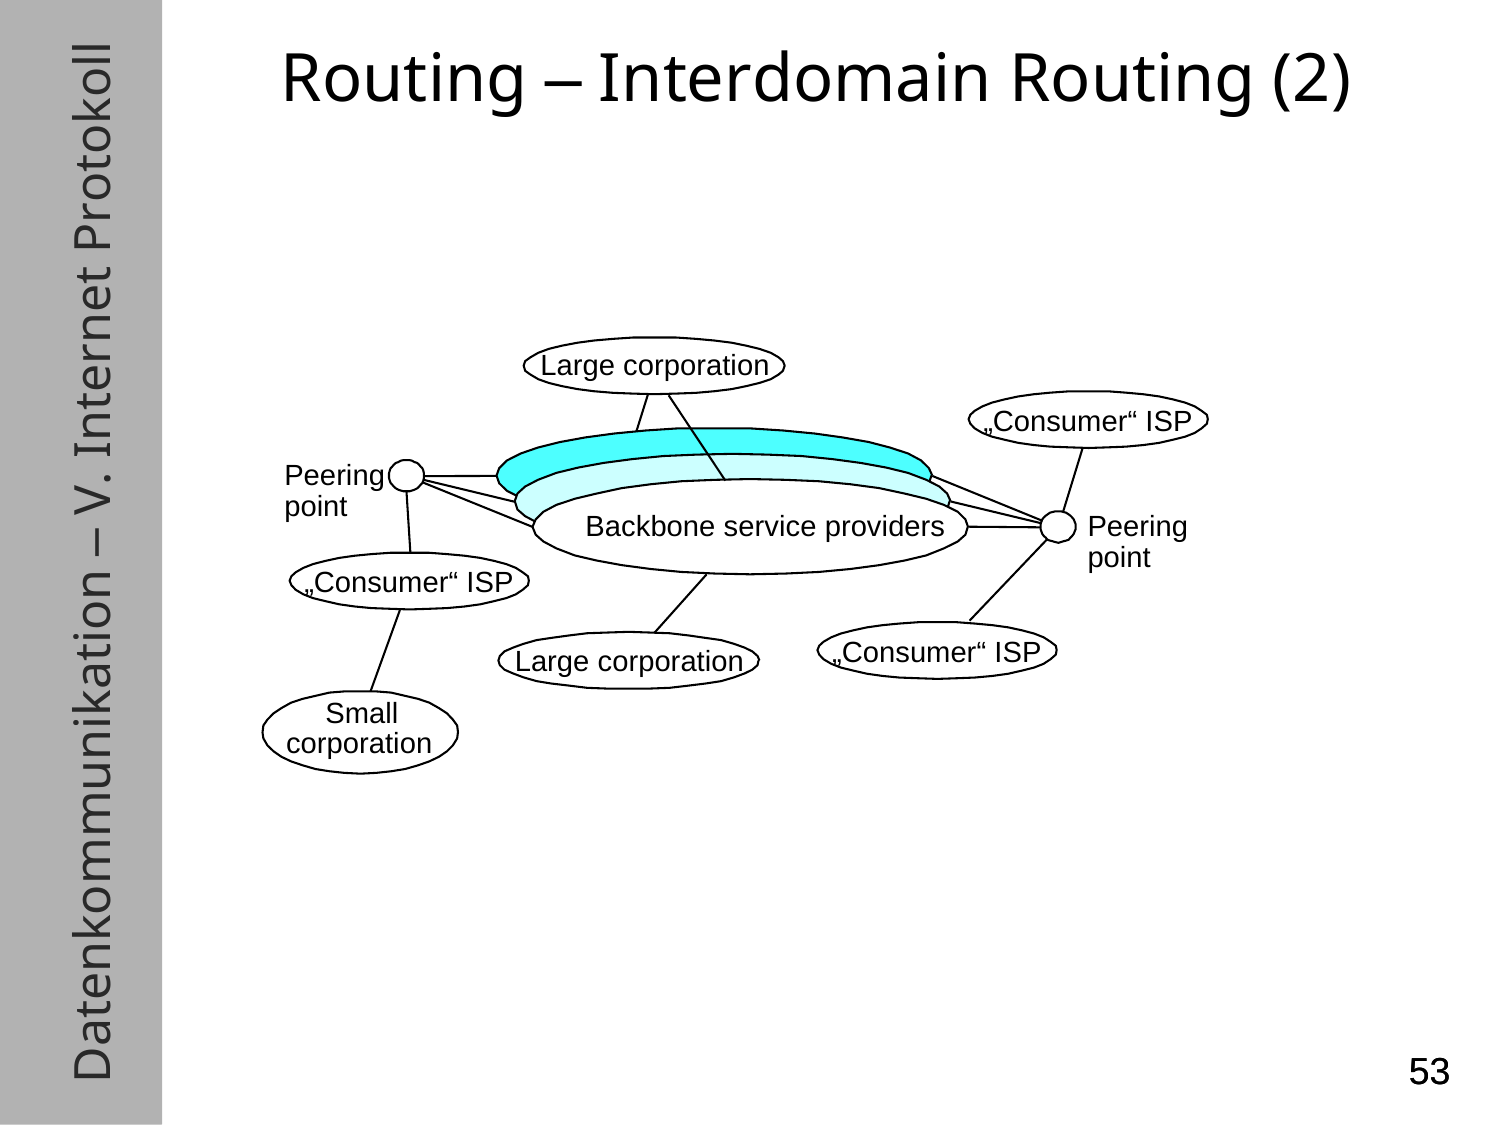

Routing – Interdomain Routing (2)
Large corporation
„Consumer“ ISP
Peering
point
Datenkommunikation – V. Internet Protokoll
Backbone service providers
Peering
point
„Consumer“ ISP
„Consumer“ ISP
Large corporation
Small
corporation